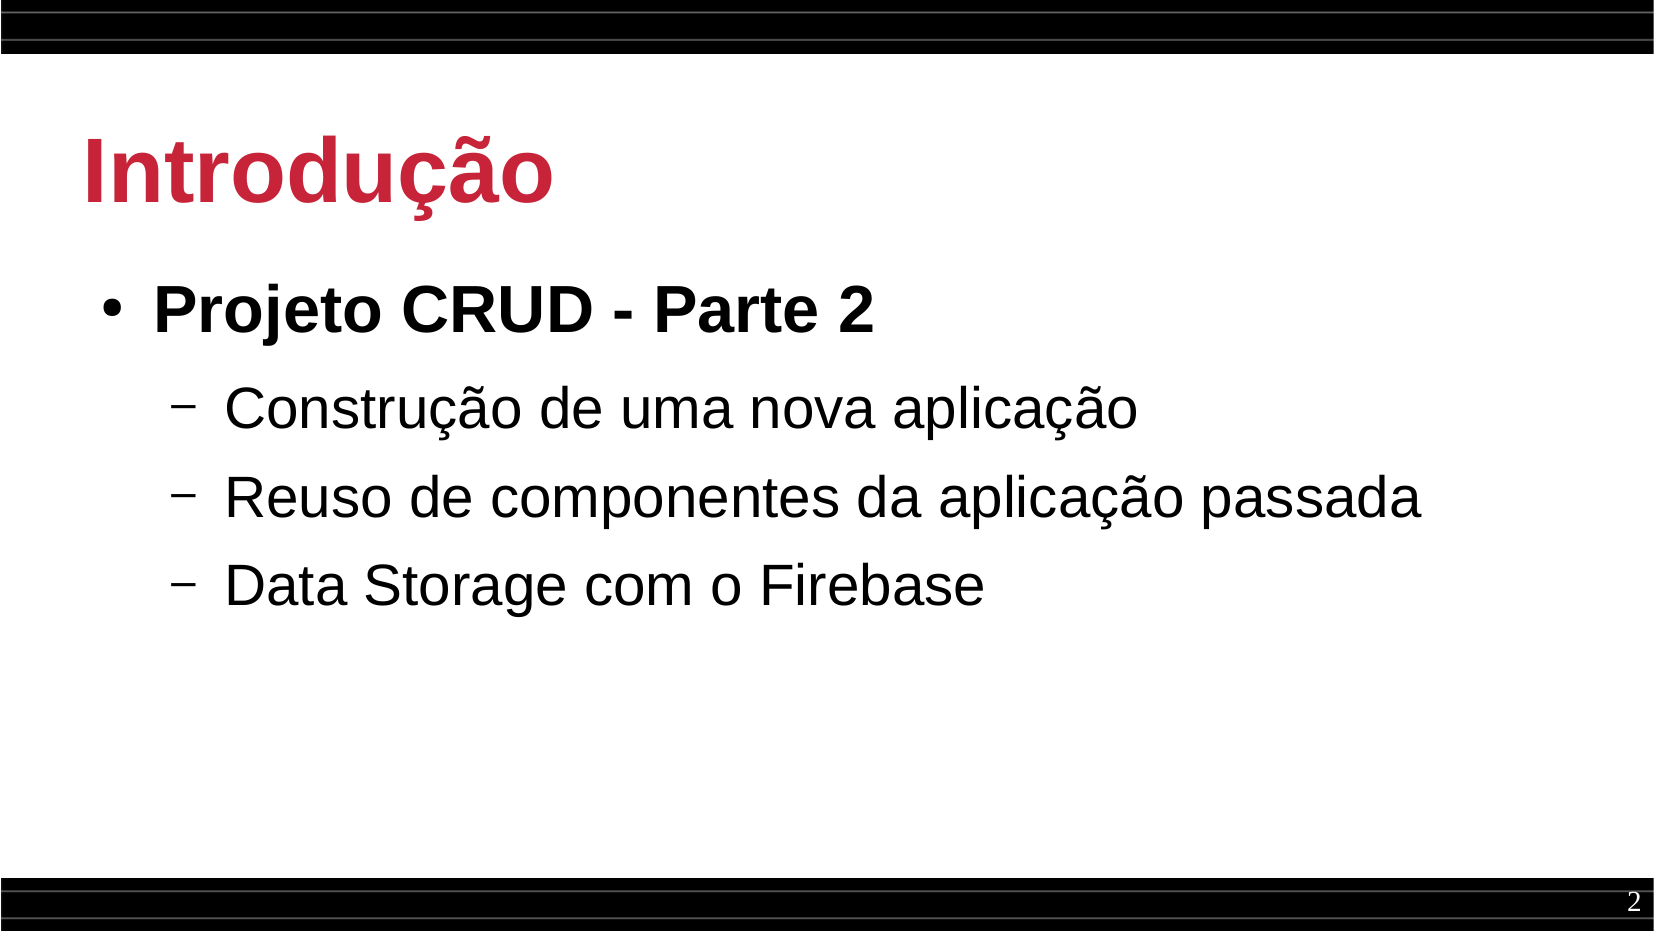

# Introdução
Projeto CRUD - Parte 2
Construção de uma nova aplicação
Reuso de componentes da aplicação passada
Data Storage com o Firebase